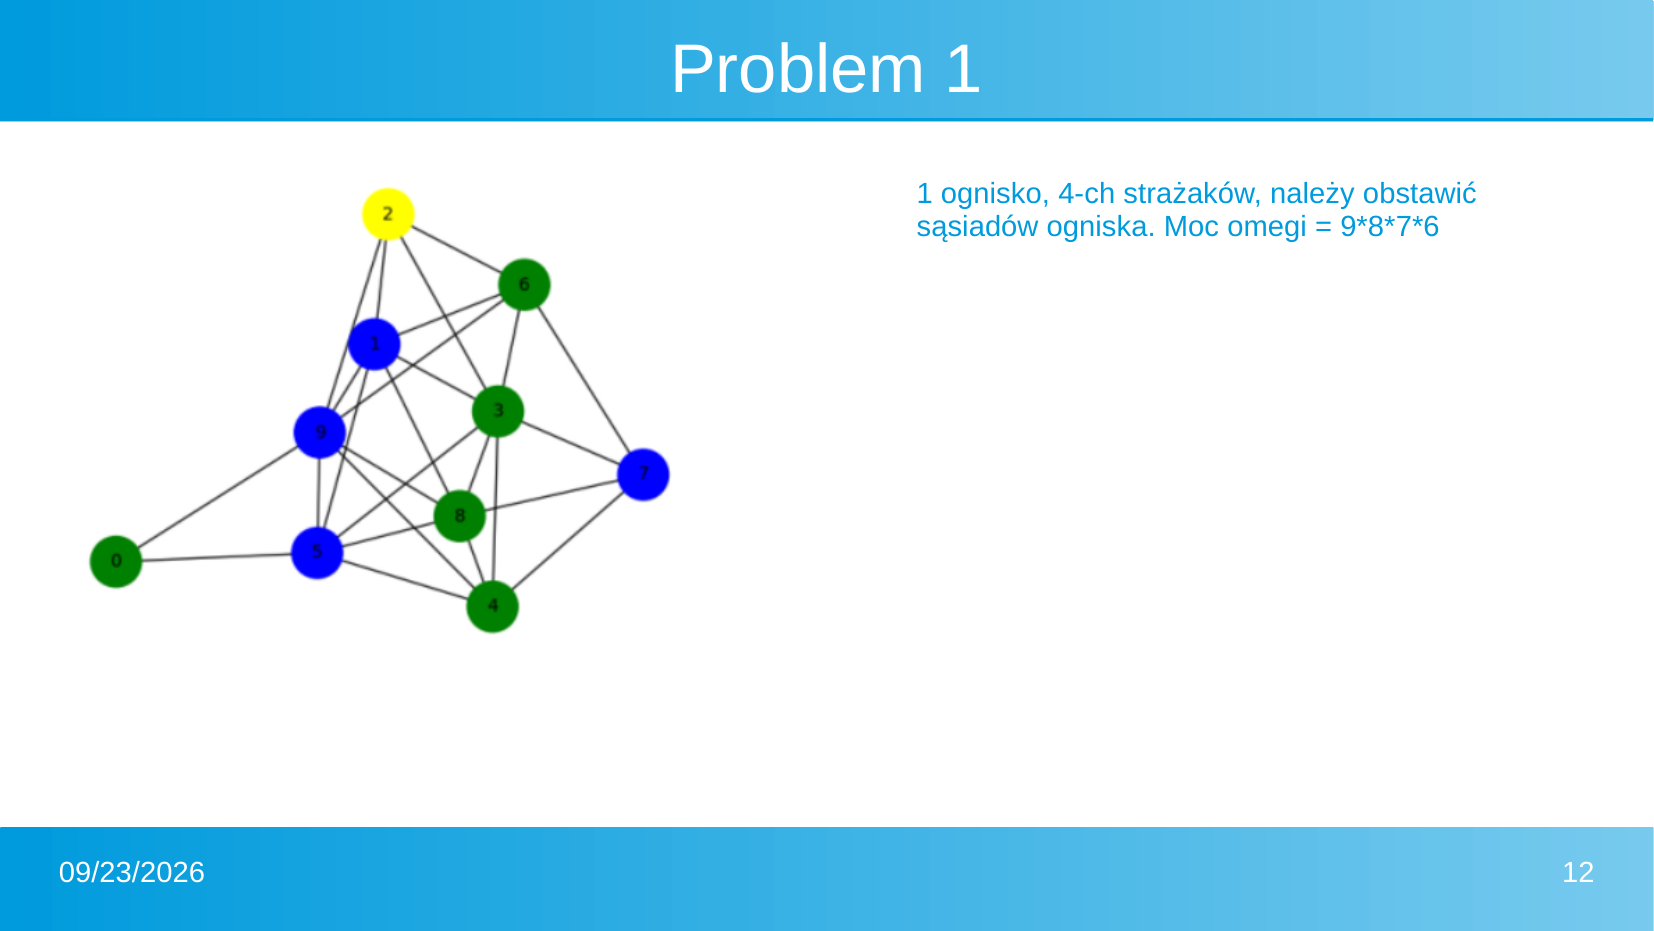

# Problem 1
1 ognisko, 4-ch strażaków, należy obstawić sąsiadów ogniska. Moc omegi = 9*8*7*6
12